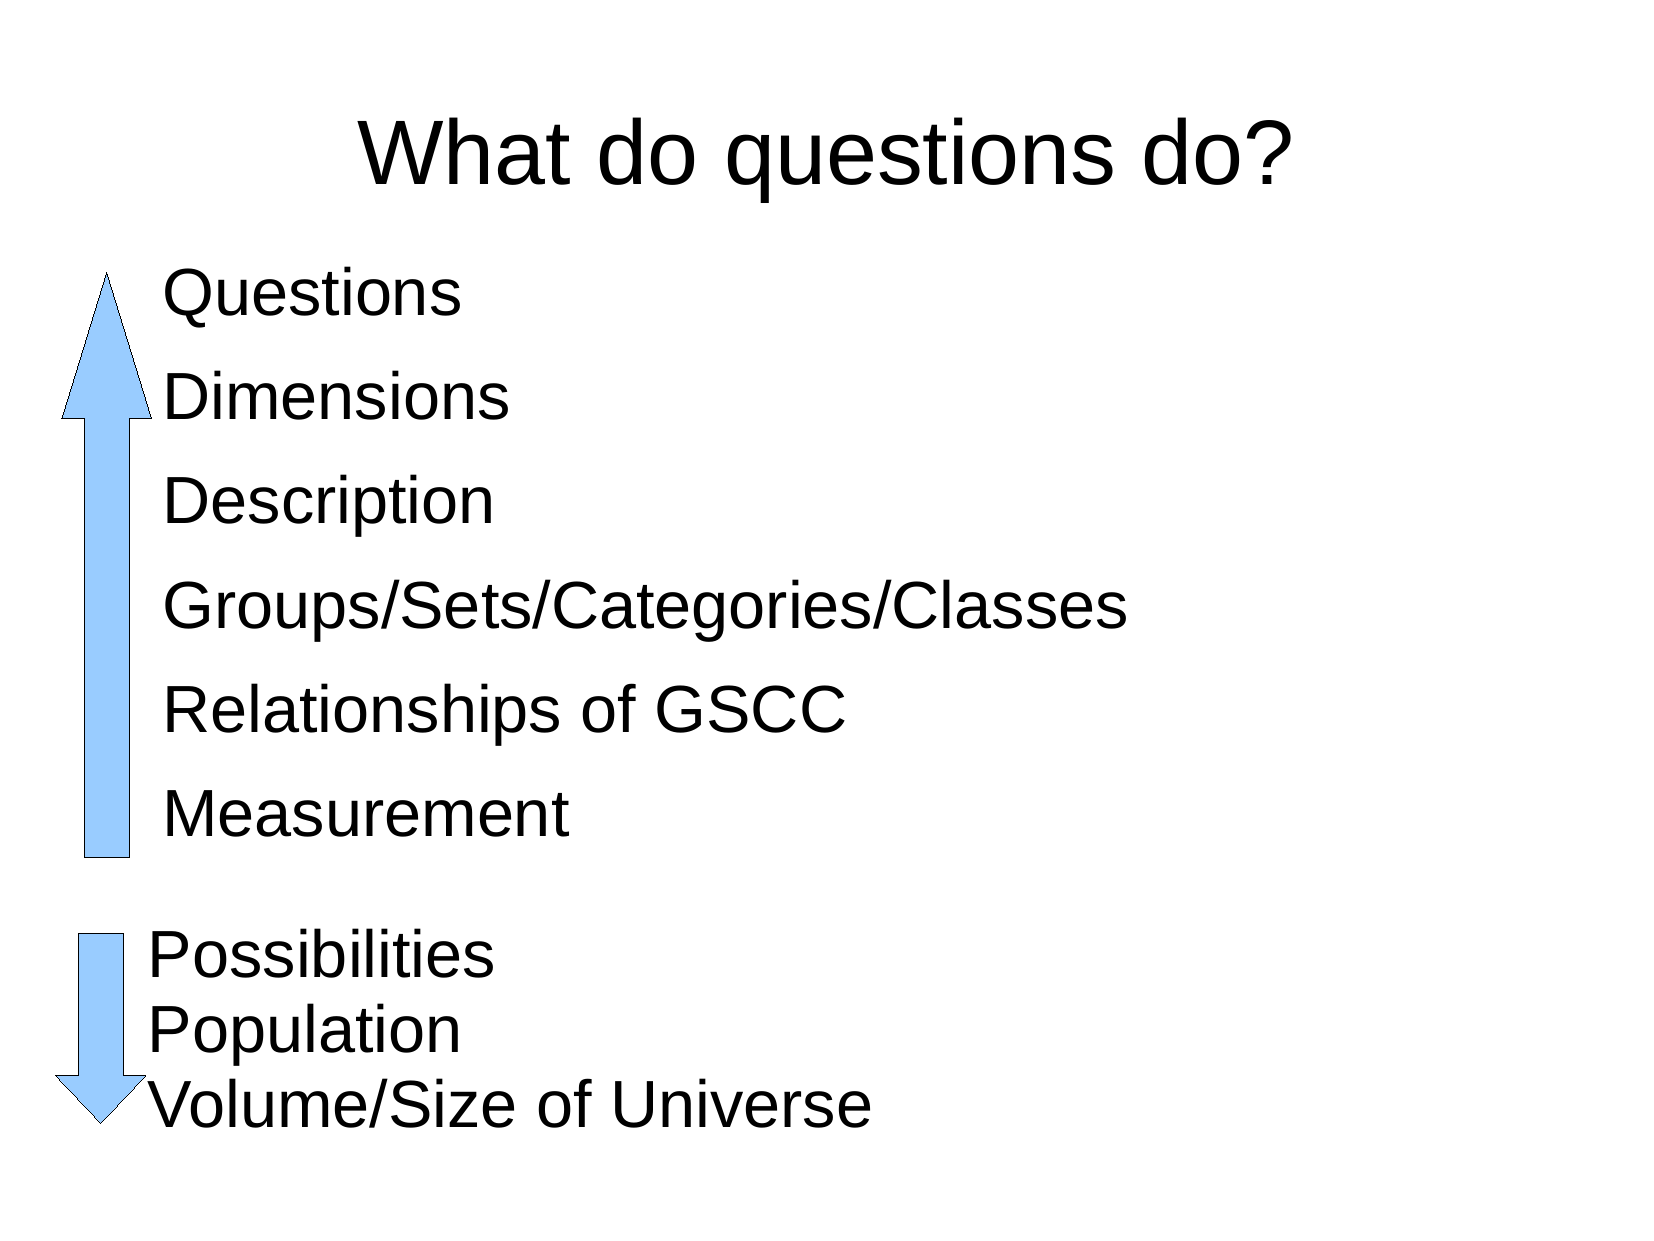

# What do questions do?
Questions
Dimensions
Description
Groups/Sets/Categories/Classes
Relationships of GSCC
Measurement
Possibilities
Population
Volume/Size of Universe